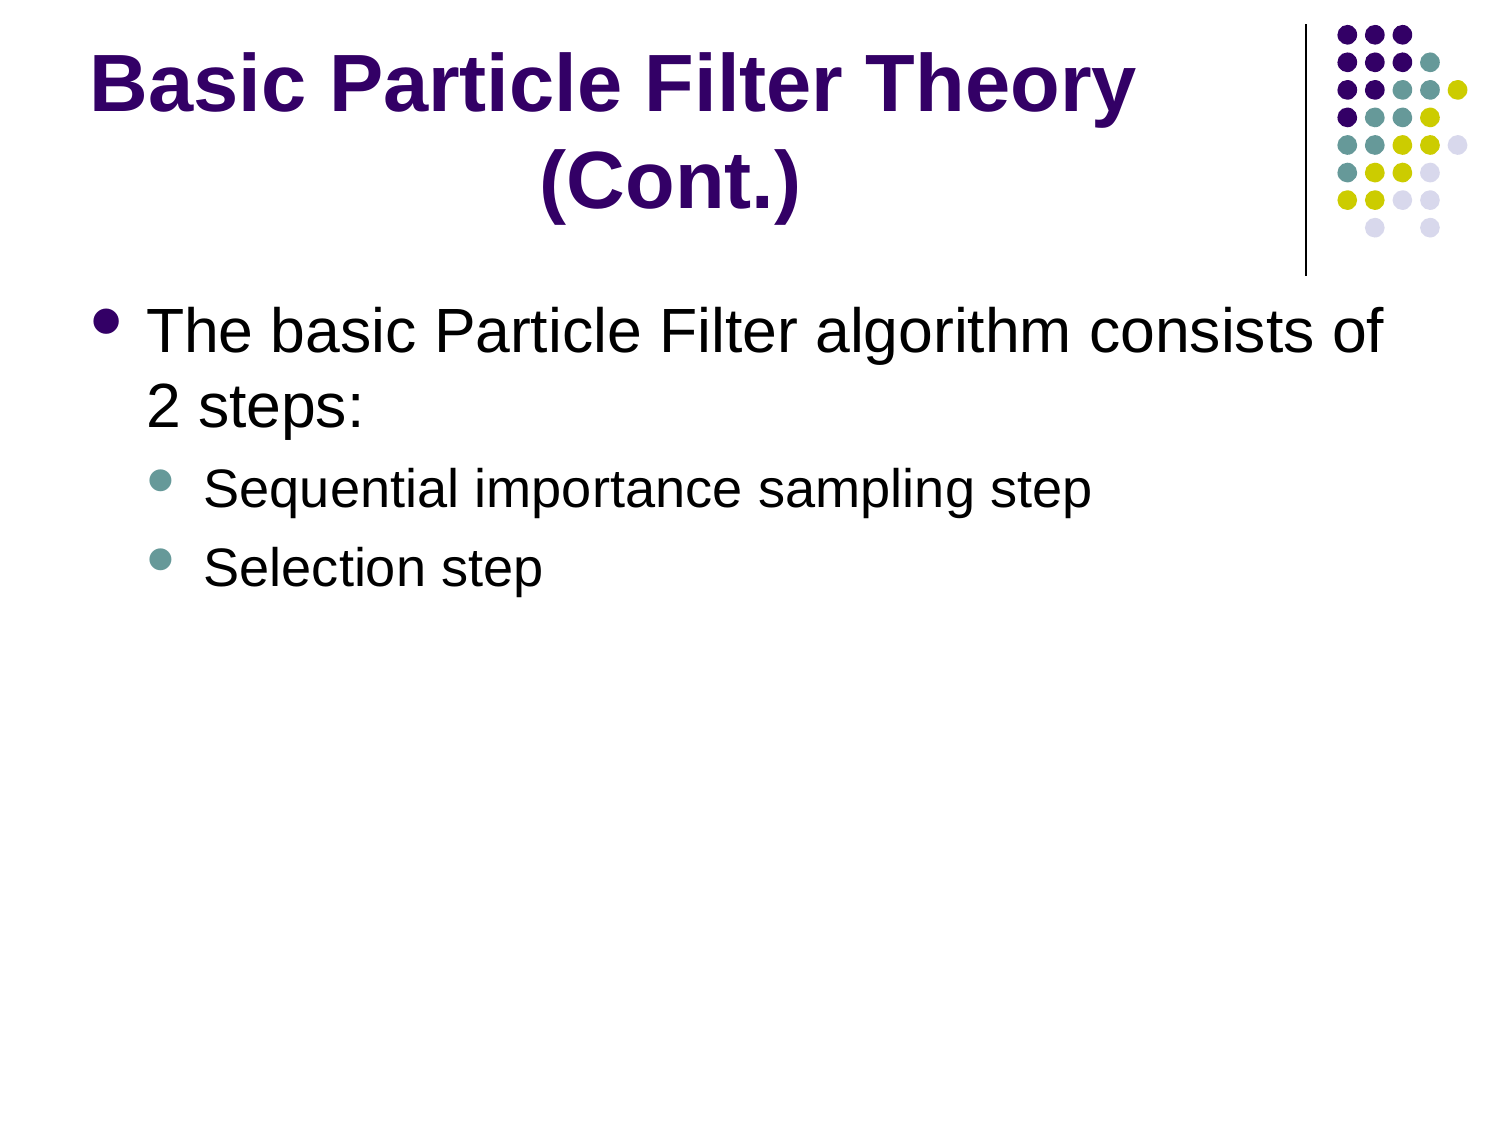

# Basic Particle Filter Theory 				(Cont.)
The basic Particle Filter algorithm consists of 2 steps:
Sequential importance sampling step
Selection step